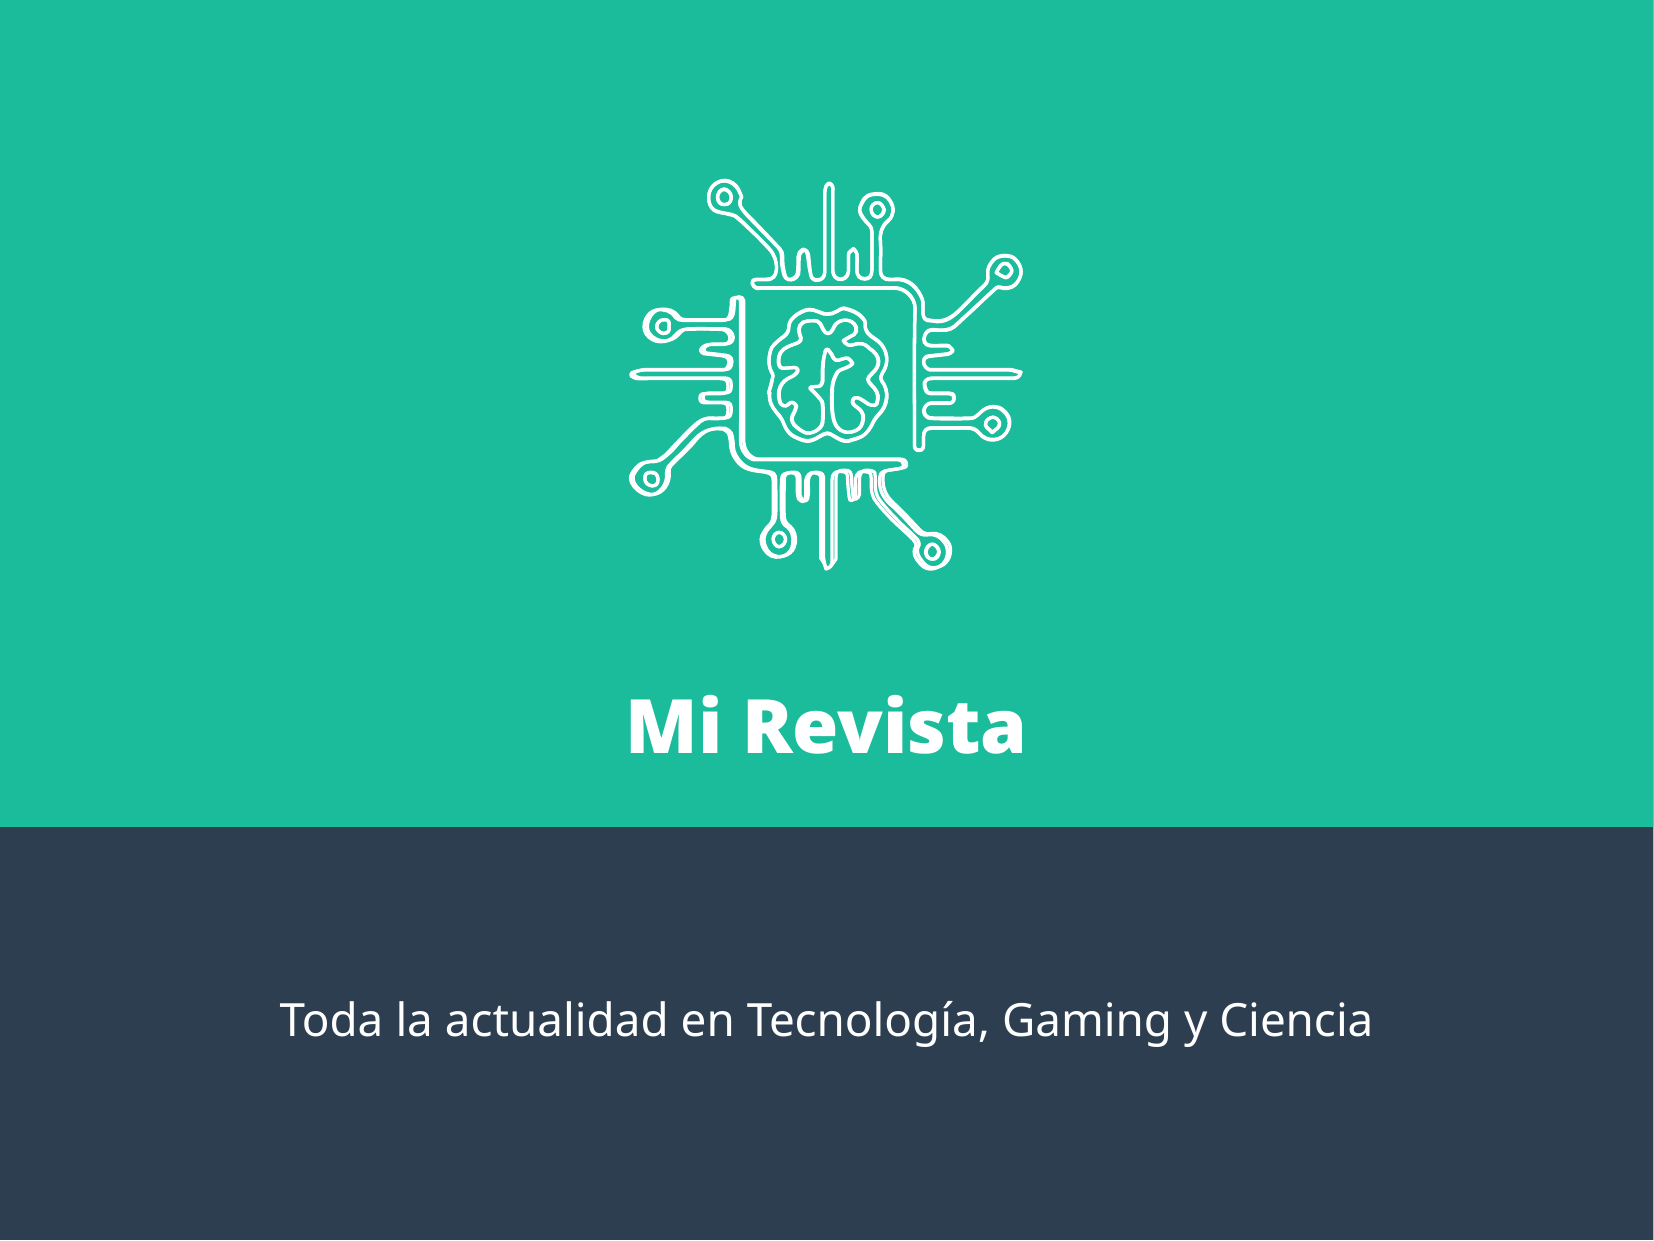

# Mi Revista
Toda la actualidad en Tecnología, Gaming y Ciencia